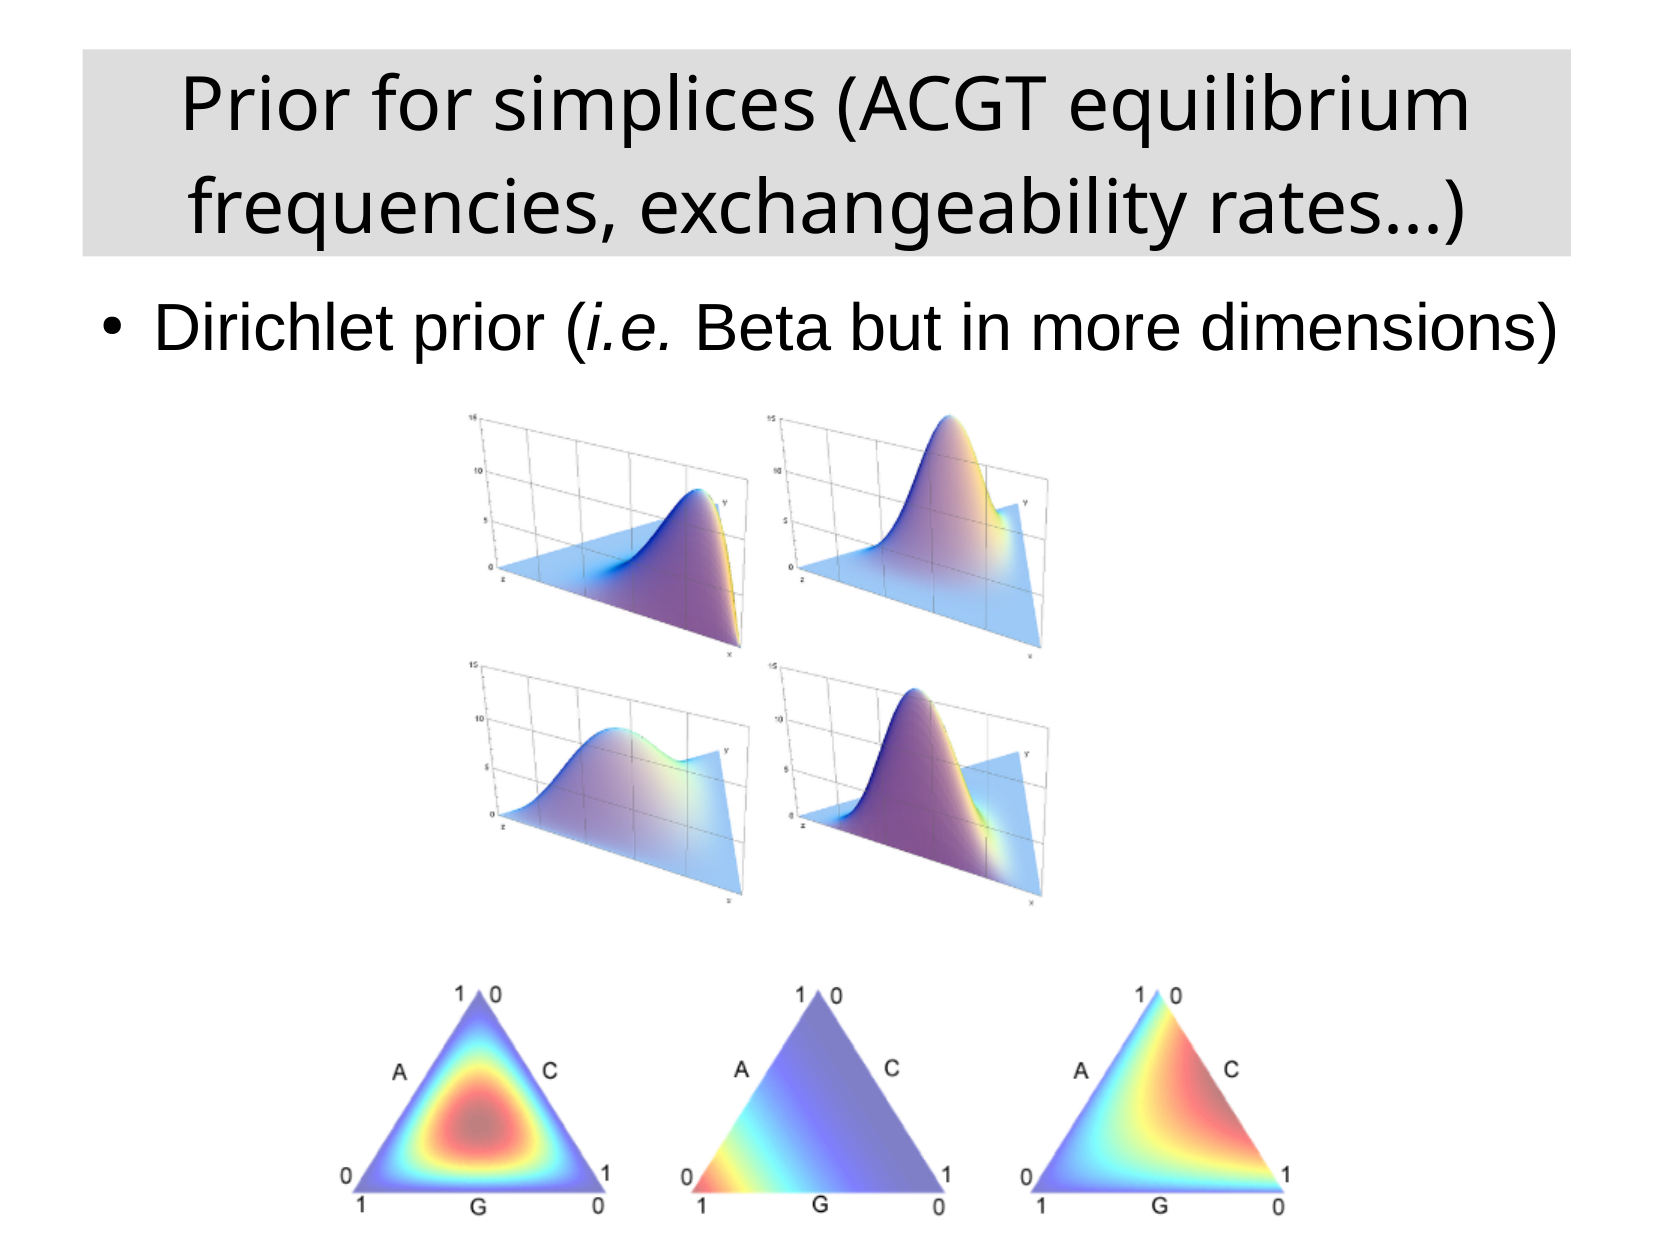

# Prior for simplices (ACGT equilibrium frequencies, exchangeability rates...)
Dirichlet prior (i.e. Beta but in more dimensions)